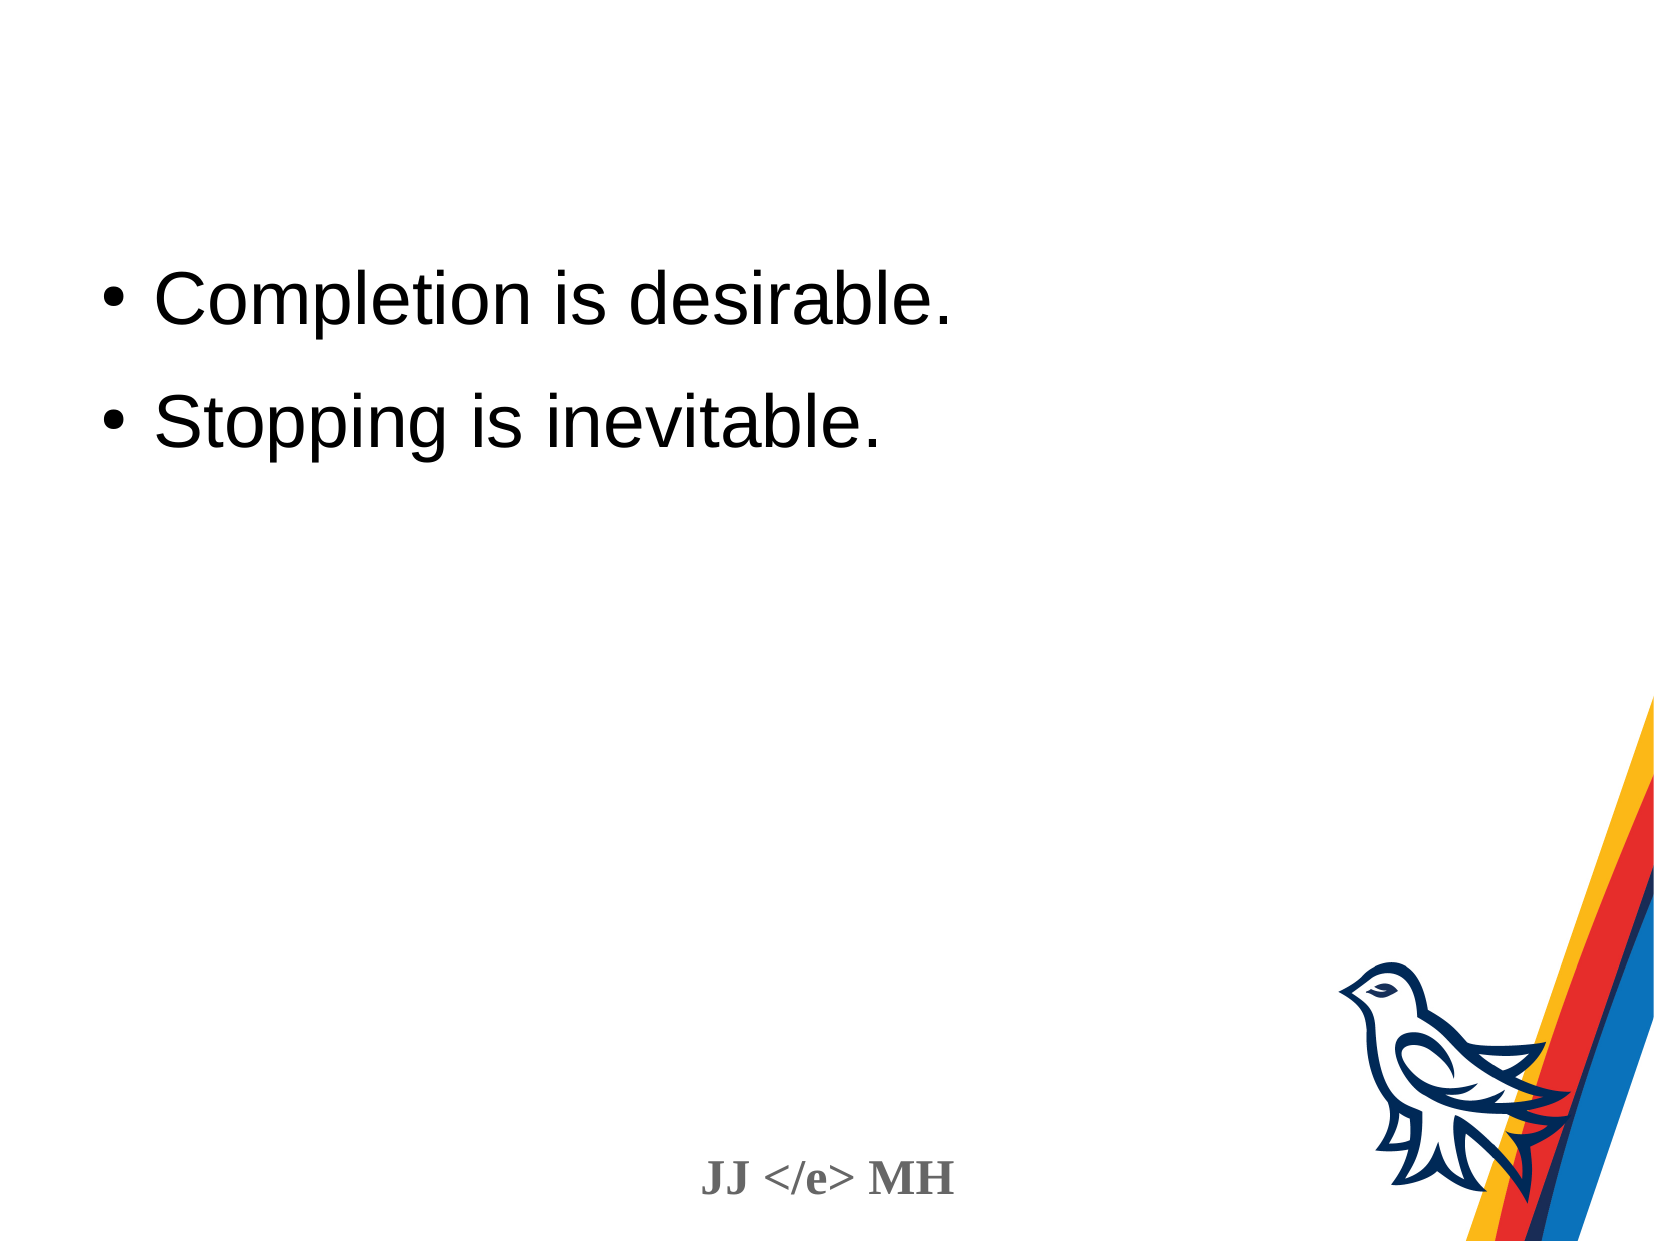

# Completion is desirable.
Stopping is inevitable.